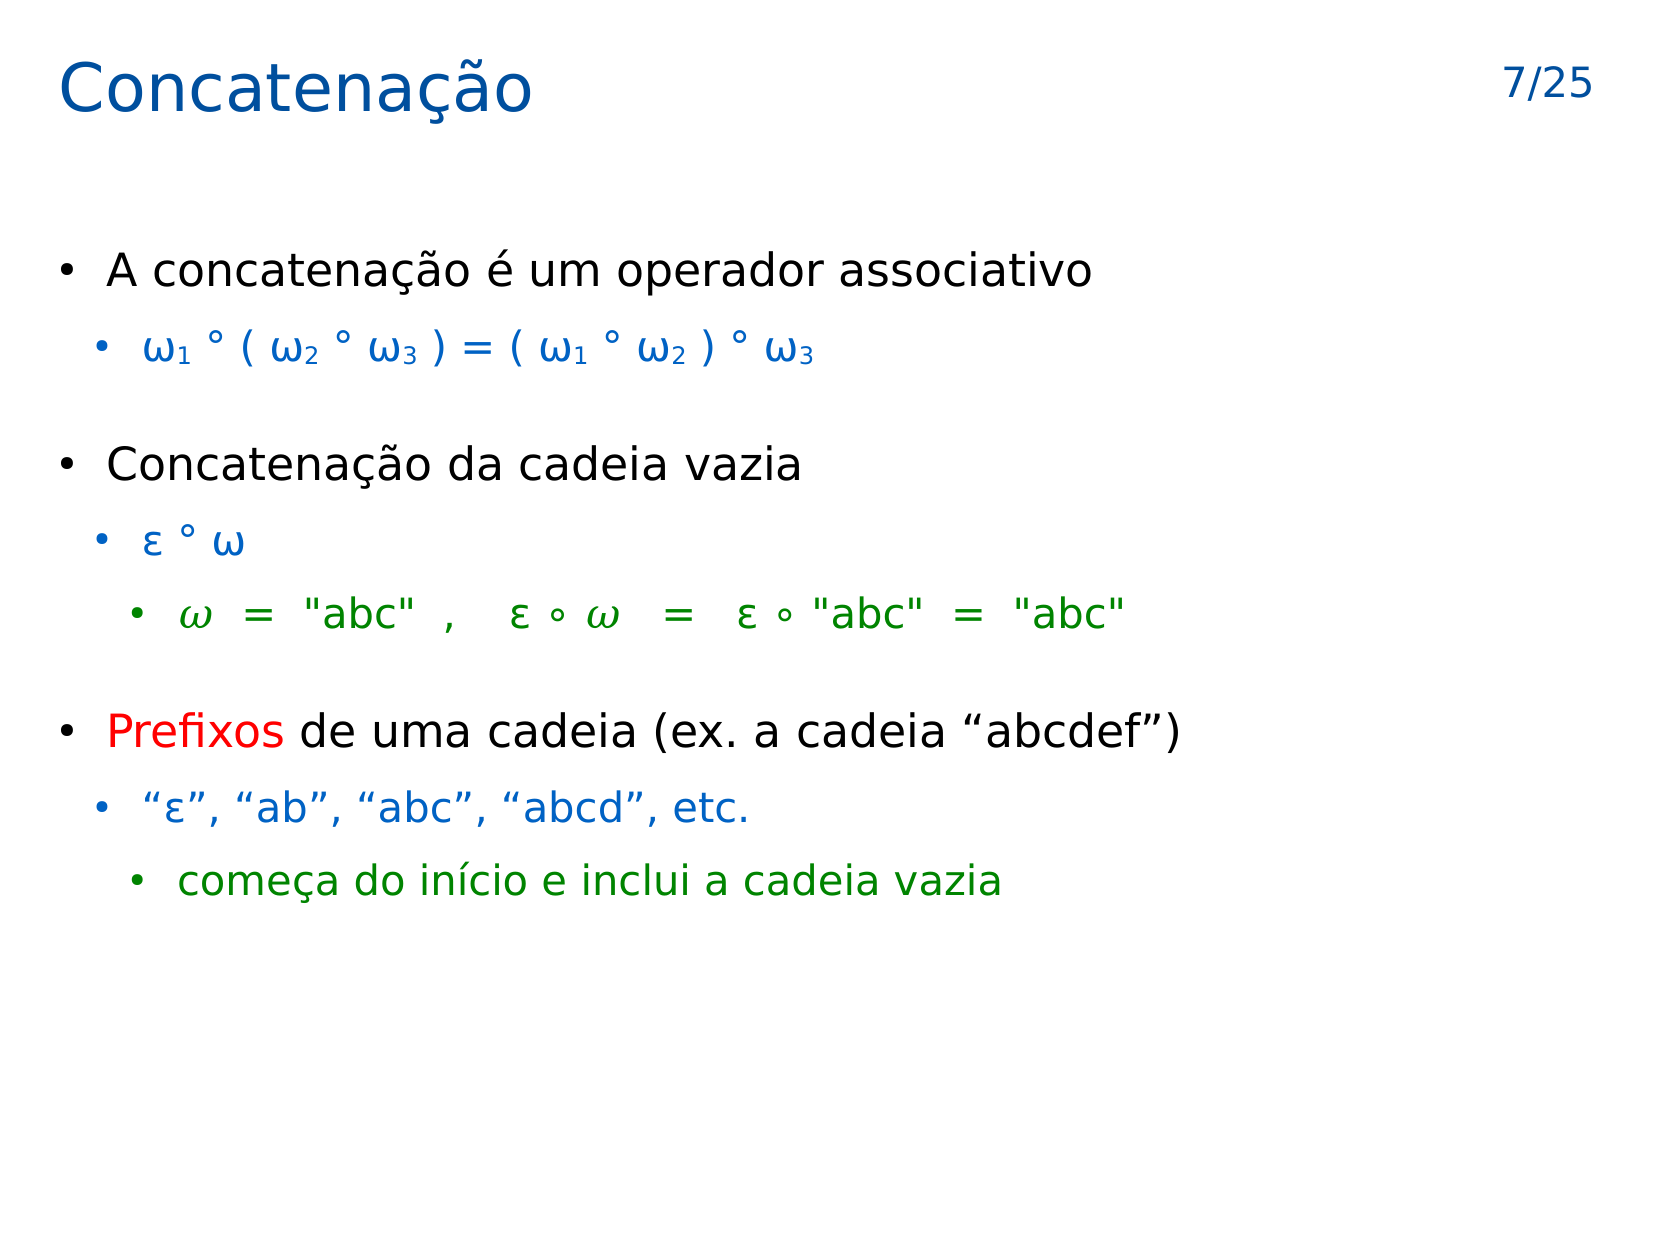

# Concatenação
7
A concatenação é um operador associativo
ω1 ° ( ω2 ° ω3 ) = ( ω1 ° ω2 ) ° ω3
Concatenação da cadeia vazia
ε ° ω
𝜔 = "abc" , ε ∘ 𝜔 = ε ∘ "abc" = "abc"
Prefixos de uma cadeia (ex. a cadeia “abcdef”)
“ε”, “ab”, “abc”, “abcd”, etc.
começa do início e inclui a cadeia vazia